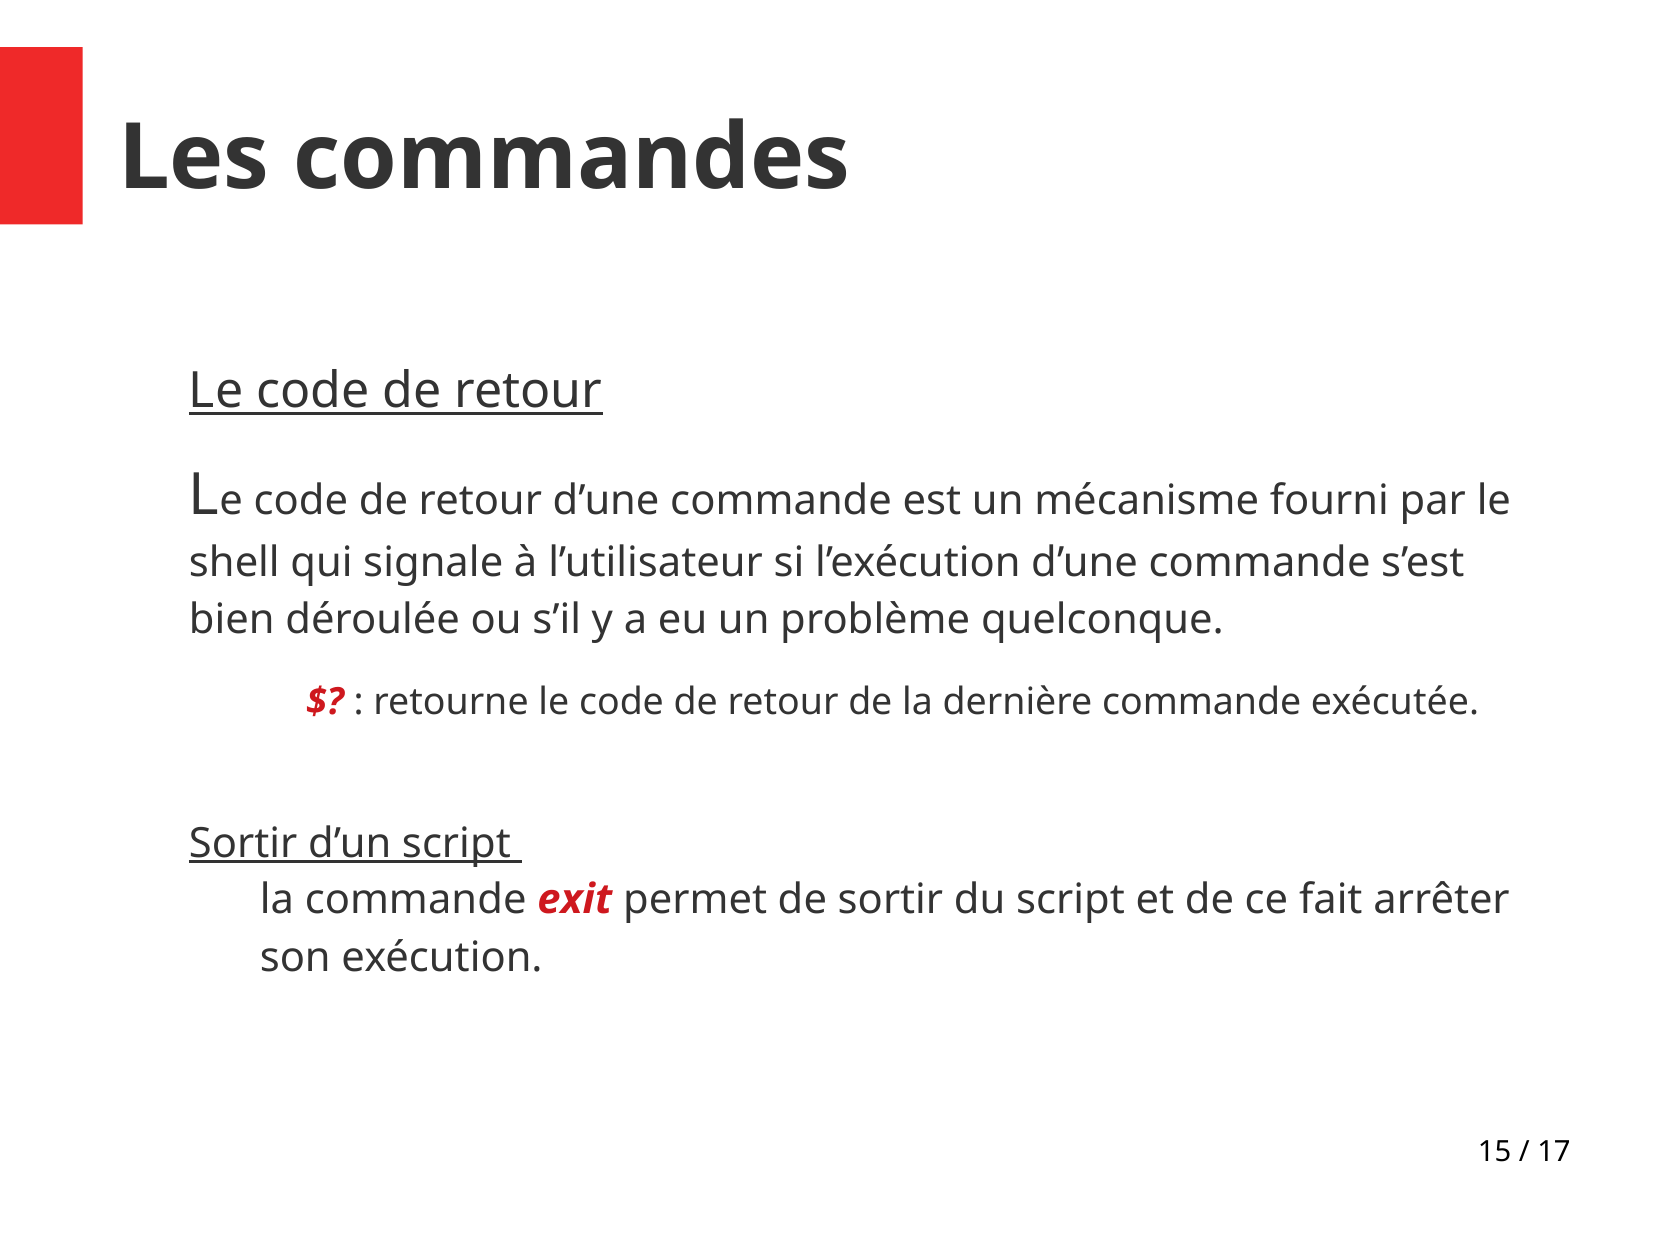

# Les commandes
Le code de retour
Le code de retour d’une commande est un mécanisme fourni par le shell qui signale à l’utilisateur si l’exécution d’une commande s’est bien déroulée ou s’il y a eu un problème quelconque.
 $? : retourne le code de retour de la dernière commande exécutée.
Sortir d’un script
la commande exit permet de sortir du script et de ce fait arrêter son exécution.
15